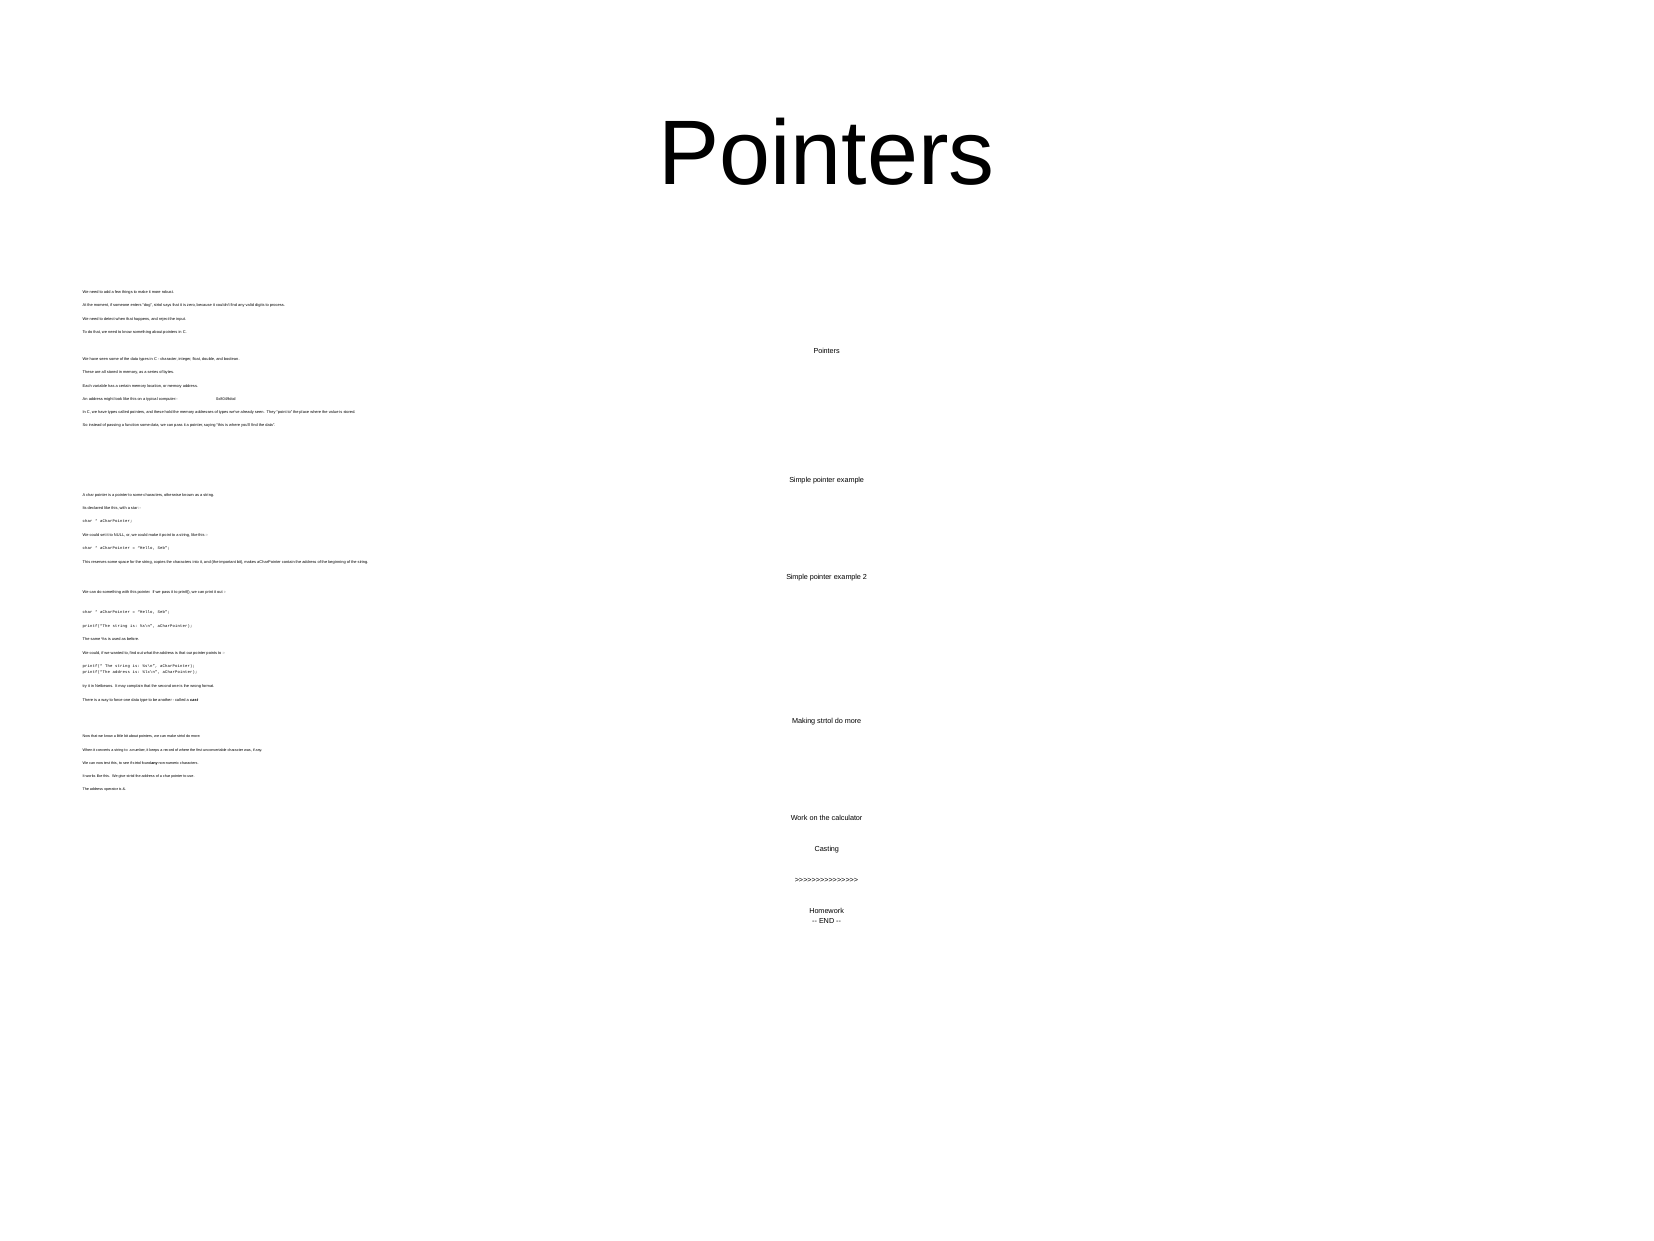

# Pointers
We need to add a few things to make it more robust.
At the moment, if someone enters “dog”, strtol says that it is zero, because it couldn't find any valid digits to process.
We need to detect when that happens, and reject the input.
To do that, we need to know something about pointers in C.
Pointers
We have seen some of the data types in C - character, integer, float, double, and boolean.
These are all stored in memory, as a series of bytes.
Each variable has a certain memory location, or memory address.
An address might look like this on a typical computer:- 	 0x8049dcd
In C, we have types called pointers, and these hold the memory addresses of types we've already seen. They “point to” the place where the value is stored.
So instead of passing a function some data, we can pass it a pointer, saying “this is where you'll find the data”.
Simple pointer example
A char pointer is a pointer to some characters, otherwise known as a string.
Its declared like this, with a star :-
char * aCharPointer;
We could set it to NULL, or, we could make it point to a string, like this :-
char * aCharPointer = “Hello, Seb”;
This reserves some space for the string, copies the characters into it, and (the important bit), makes aCharPointer contain the address of the beginning of the string.
Simple pointer example 2
We can do something with this pointer. If we pass it to printf(), we can print it out :-
char * aCharPointer = “Hello, Seb”;
printf(“The string is: %s\n”, aCharPointer);
The same %s is used as before.
We could, if we wanted to, find out what the address is that our pointer points to :-
printf(“ The string is: %s\n”, aCharPointer);
printf(“The address is: %lx\n”, aCharPointer);
try it in Netbeans. It may complain that the second one is the wrong format.
There is a way to force one data type to be another - called a cast
Making strtol do more
Now that we know a little bit about pointers, we can make strtol do more.
When it converts a string to a number, it keeps a record of where the first unconvertable character was, if any.
We can now test this, to see if strtol found any non-numeric characters.
It works like this. We give strtol the address of a char pointer to use.
The address operator is &.
Work on the calculator
Casting
>>>>>>>>>>>>>>>
Homework
-- END --